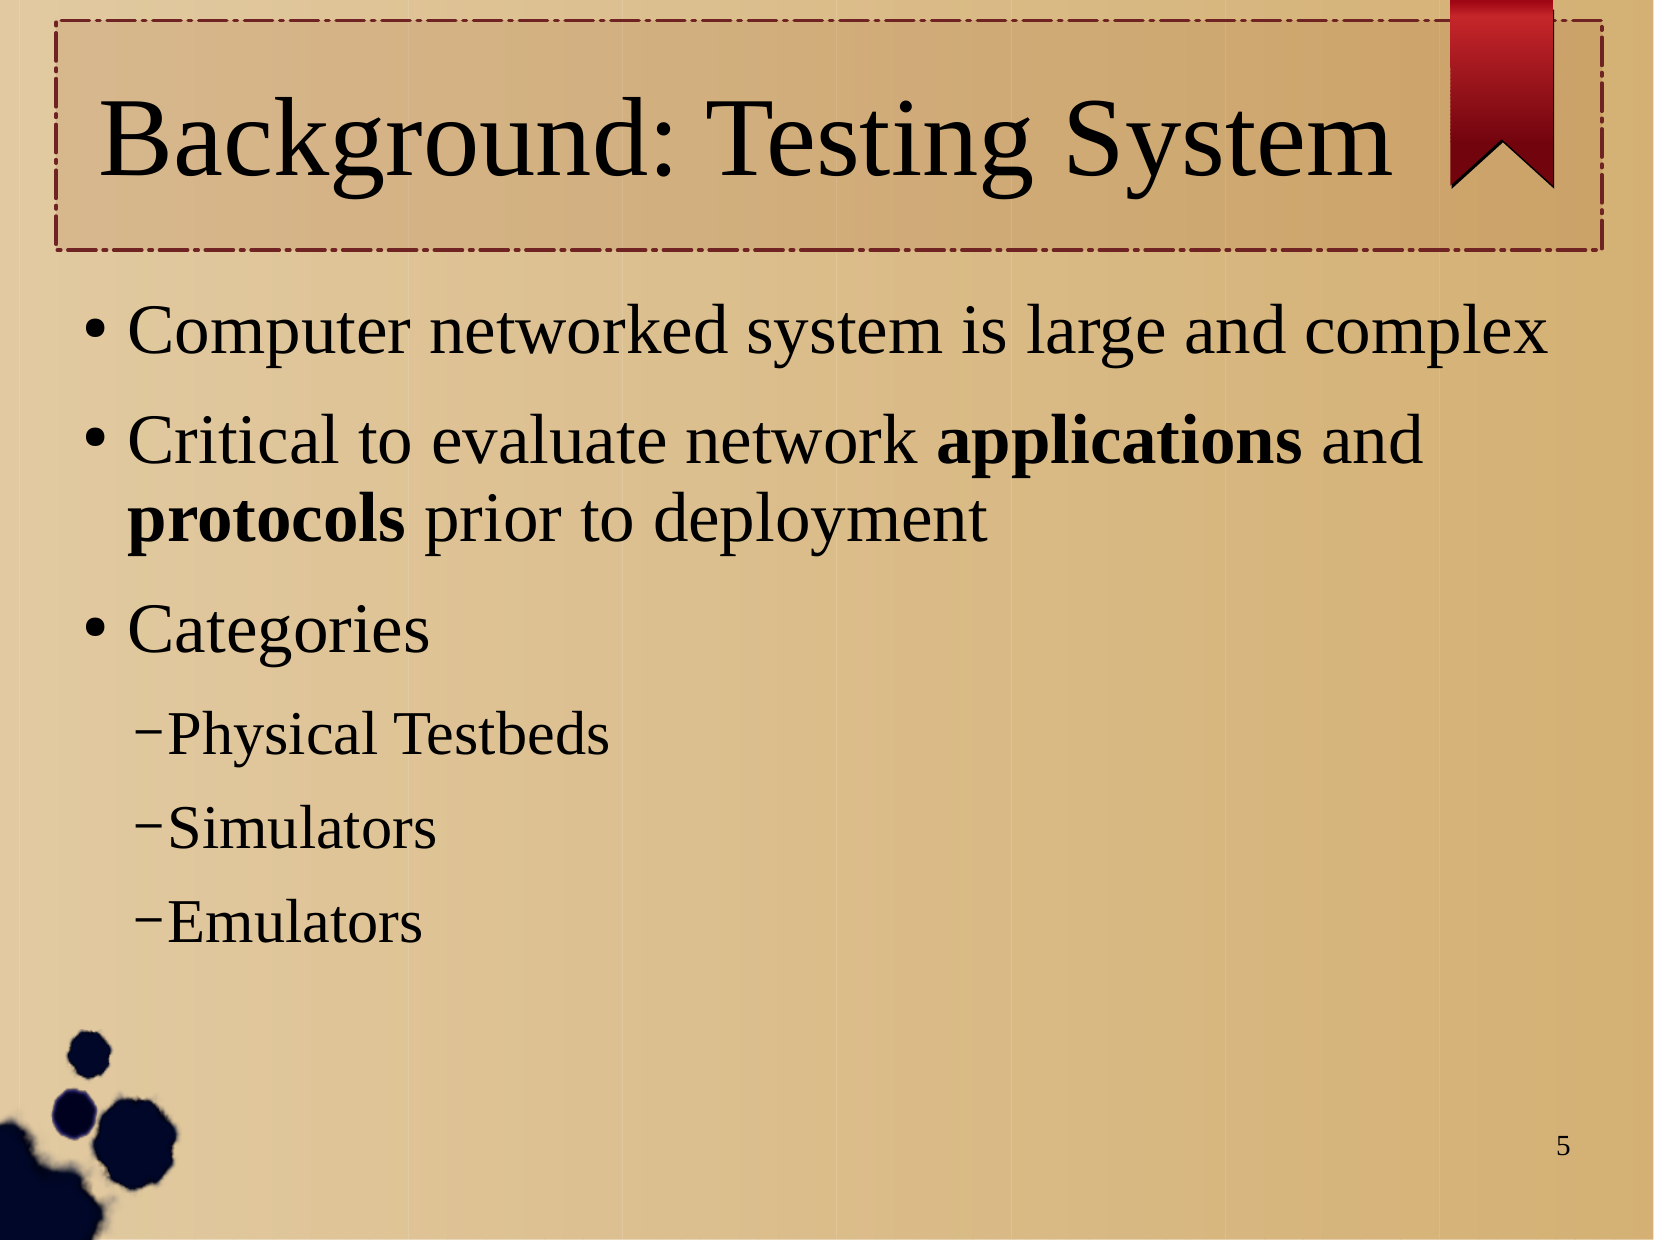

# Background: Testing System
Computer networked system is large and complex
Critical to evaluate network applications and protocols prior to deployment
Categories
Physical Testbeds
Simulators
Emulators
5